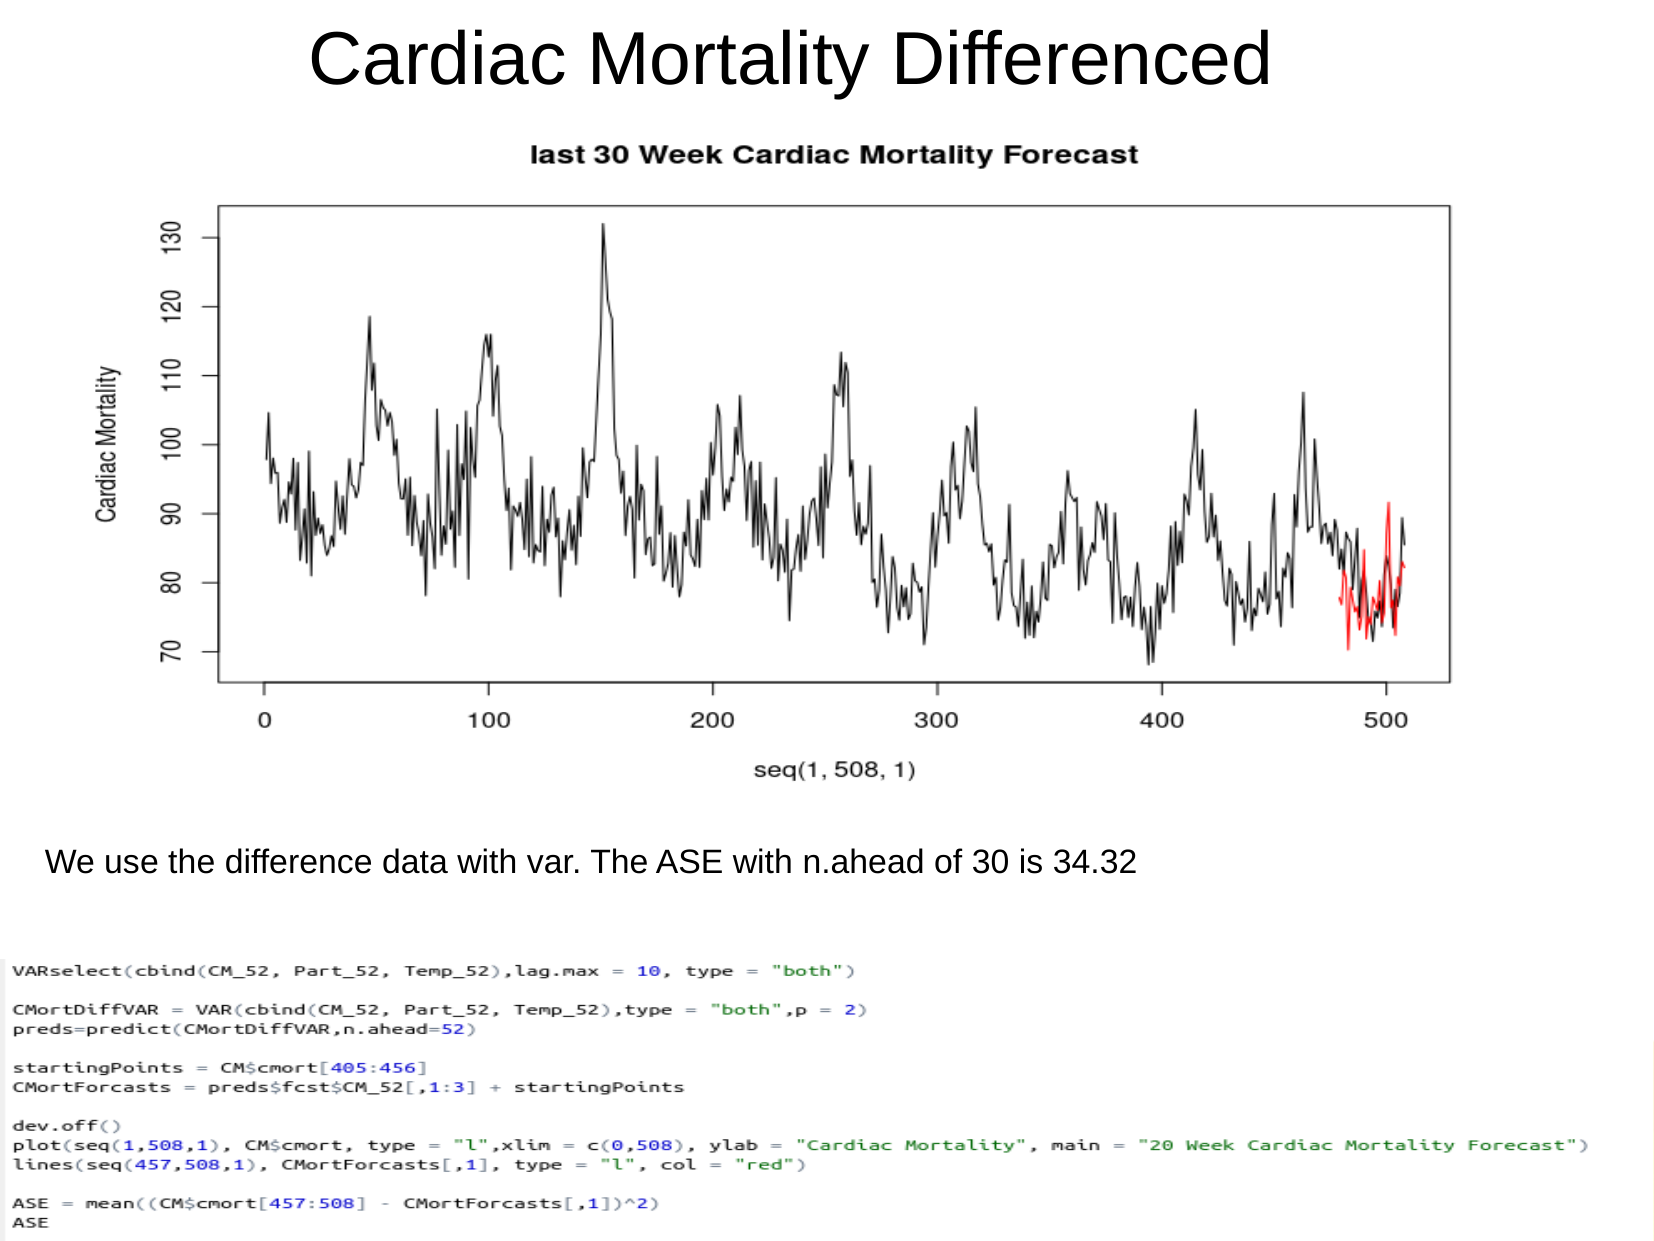

# Cardiac Mortality Differenced
We use the difference data with var. The ASE with n.ahead of 30 is 34.32